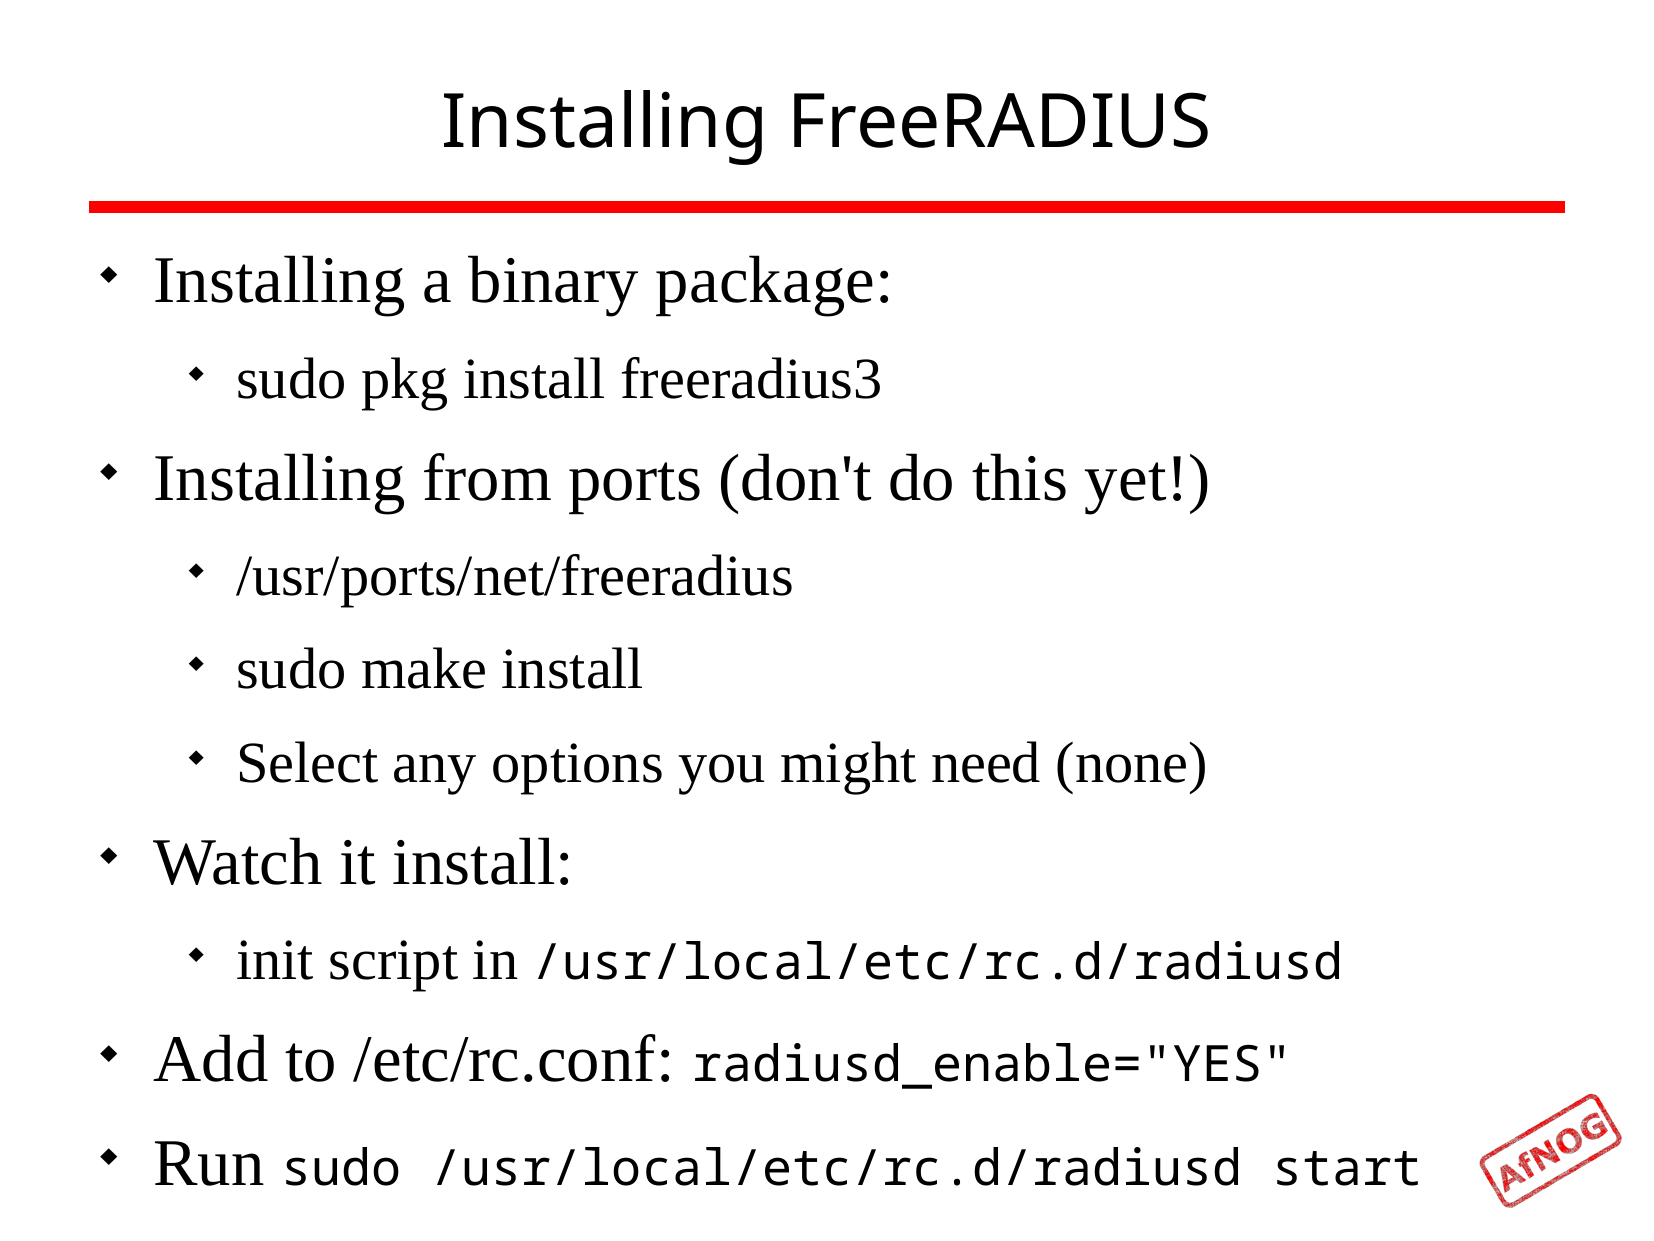

# Installing FreeRADIUS
Installing a binary package:
sudo pkg install freeradius3
Installing from ports (don't do this yet!)
/usr/ports/net/freeradius
sudo make install
Select any options you might need (none)
Watch it install:
init script in /usr/local/etc/rc.d/radiusd
Add to /etc/rc.conf: radiusd_enable="YES"
Run sudo /usr/local/etc/rc.d/radiusd start